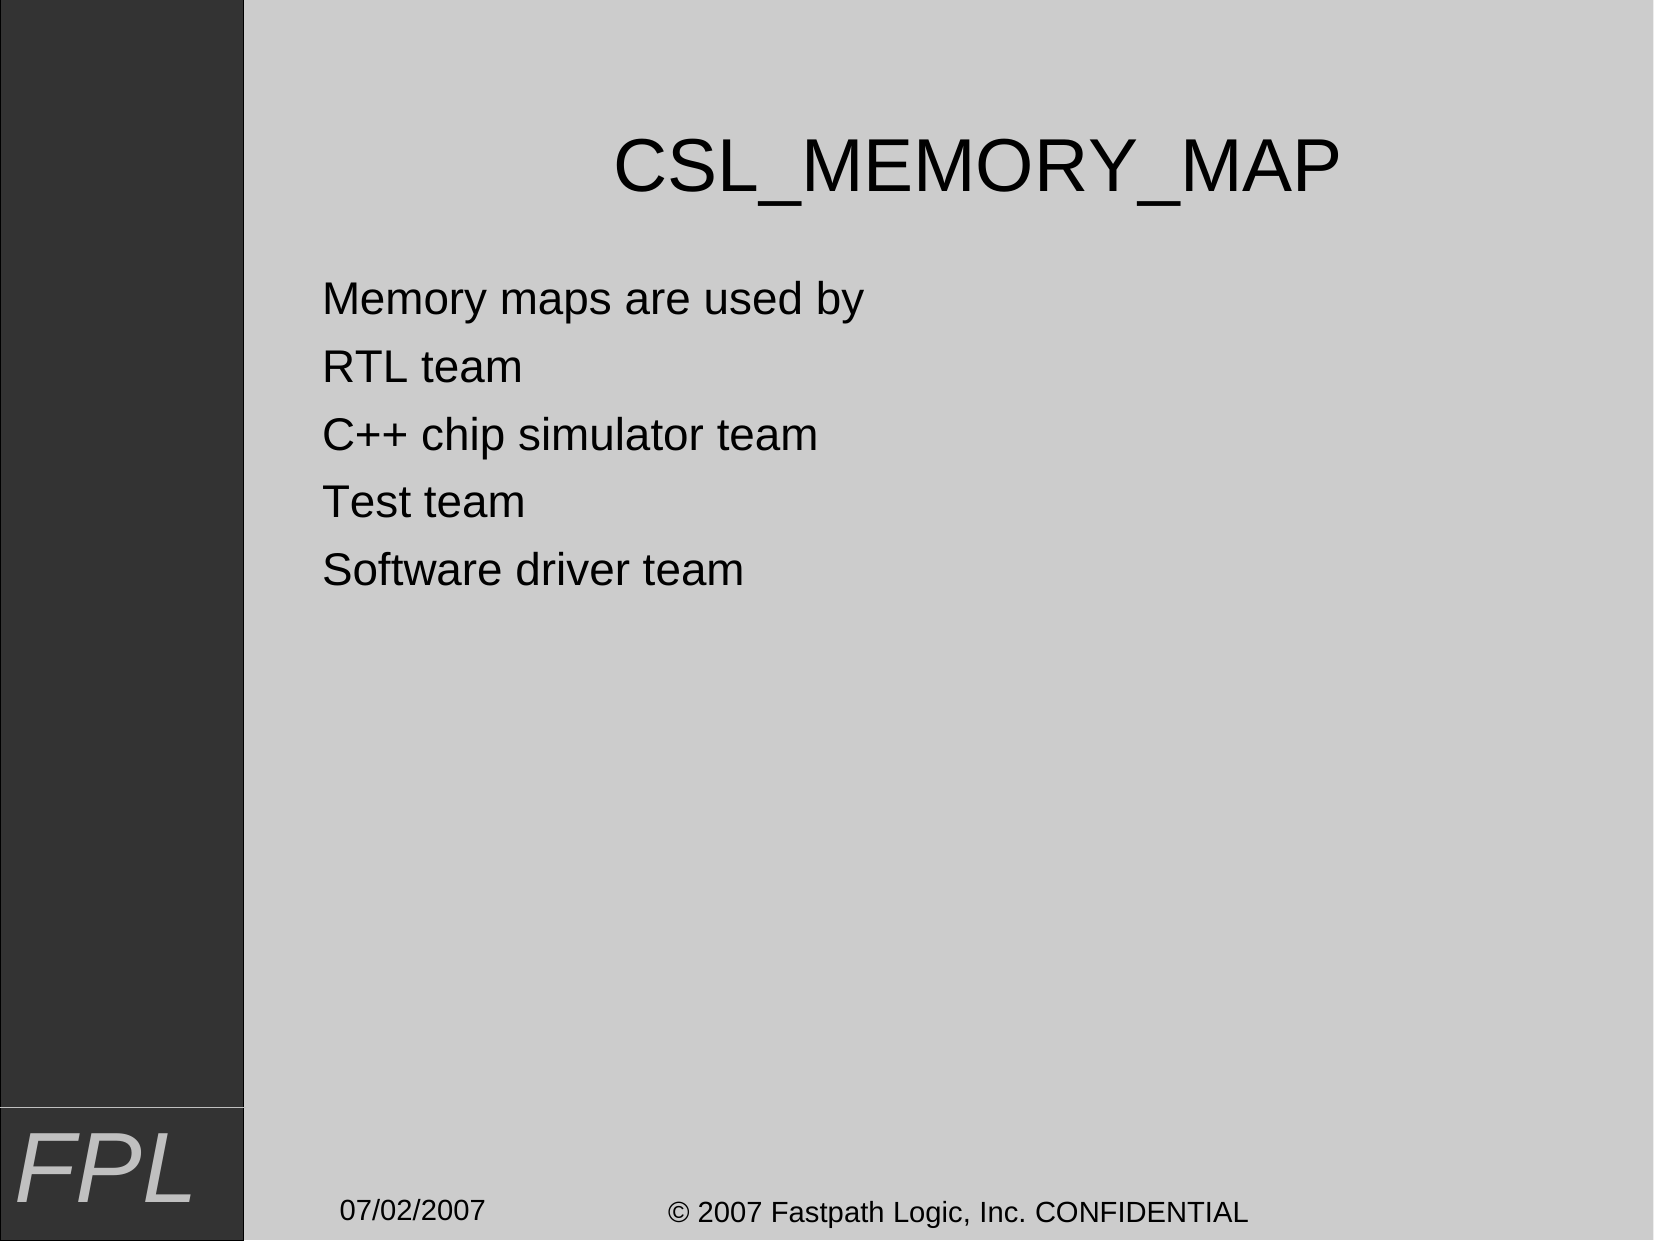

# CSL_MEMORY_MAP
Memory maps are used by
RTL team
C++ chip simulator team
Test team
Software driver team
07/02/2007
© 2007 FASTPATH LOGIC INC.